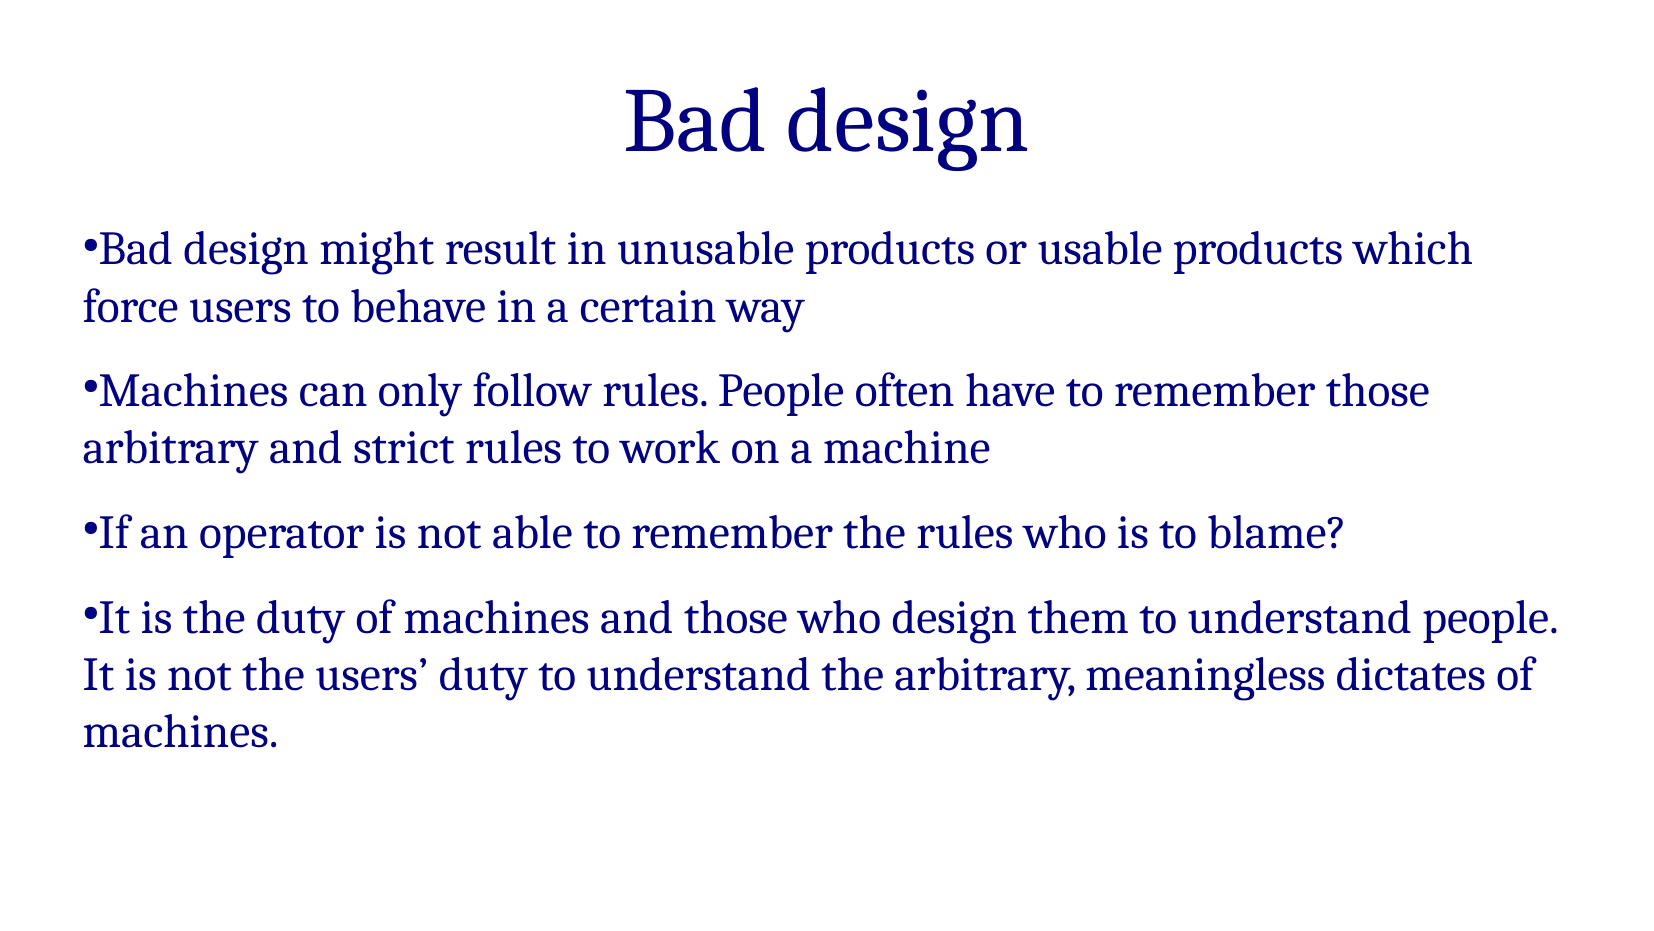

Bad design
# Bad design might result in unusable products or usable products which force users to behave in a certain way
Machines can only follow rules. People often have to remember those arbitrary and strict rules to work on a machine
If an operator is not able to remember the rules who is to blame?
It is the duty of machines and those who design them to understand people. It is not the users’ duty to understand the arbitrary, meaningless dictates of machines.